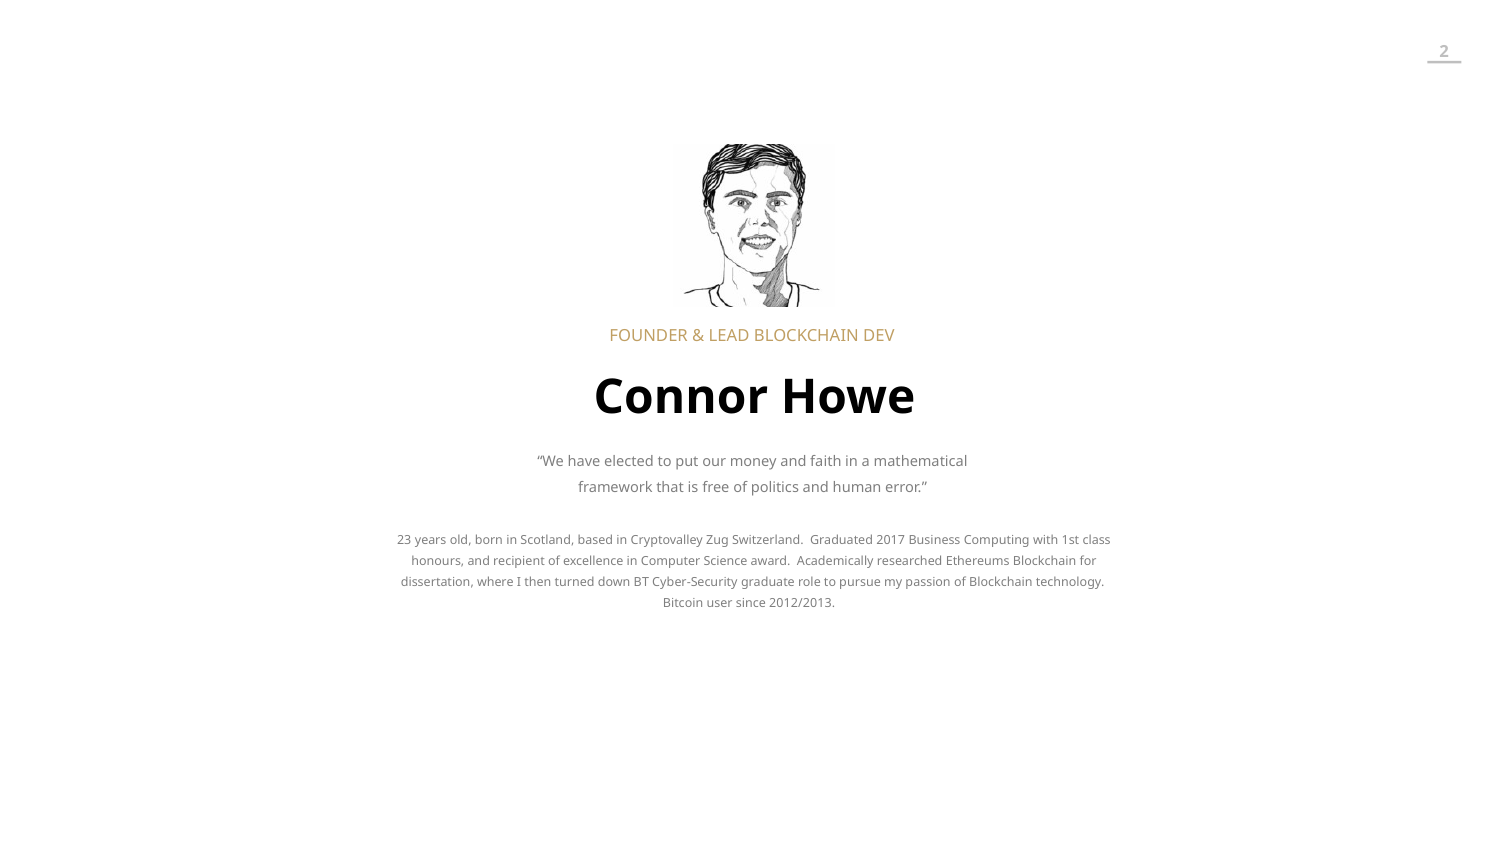

FOUNDER & LEAD BLOCKCHAIN DEV
Connor Howe
“We have elected to put our money and faith in a mathematical framework that is free of politics and human error.”
23 years old, born in Scotland, based in Cryptovalley Zug Switzerland. Graduated 2017 Business Computing with 1st class honours, and recipient of excellence in Computer Science award. Academically researched Ethereums Blockchain for dissertation, where I then turned down BT Cyber-Security graduate role to pursue my passion of Blockchain technology. Bitcoin user since 2012/2013.
MORE